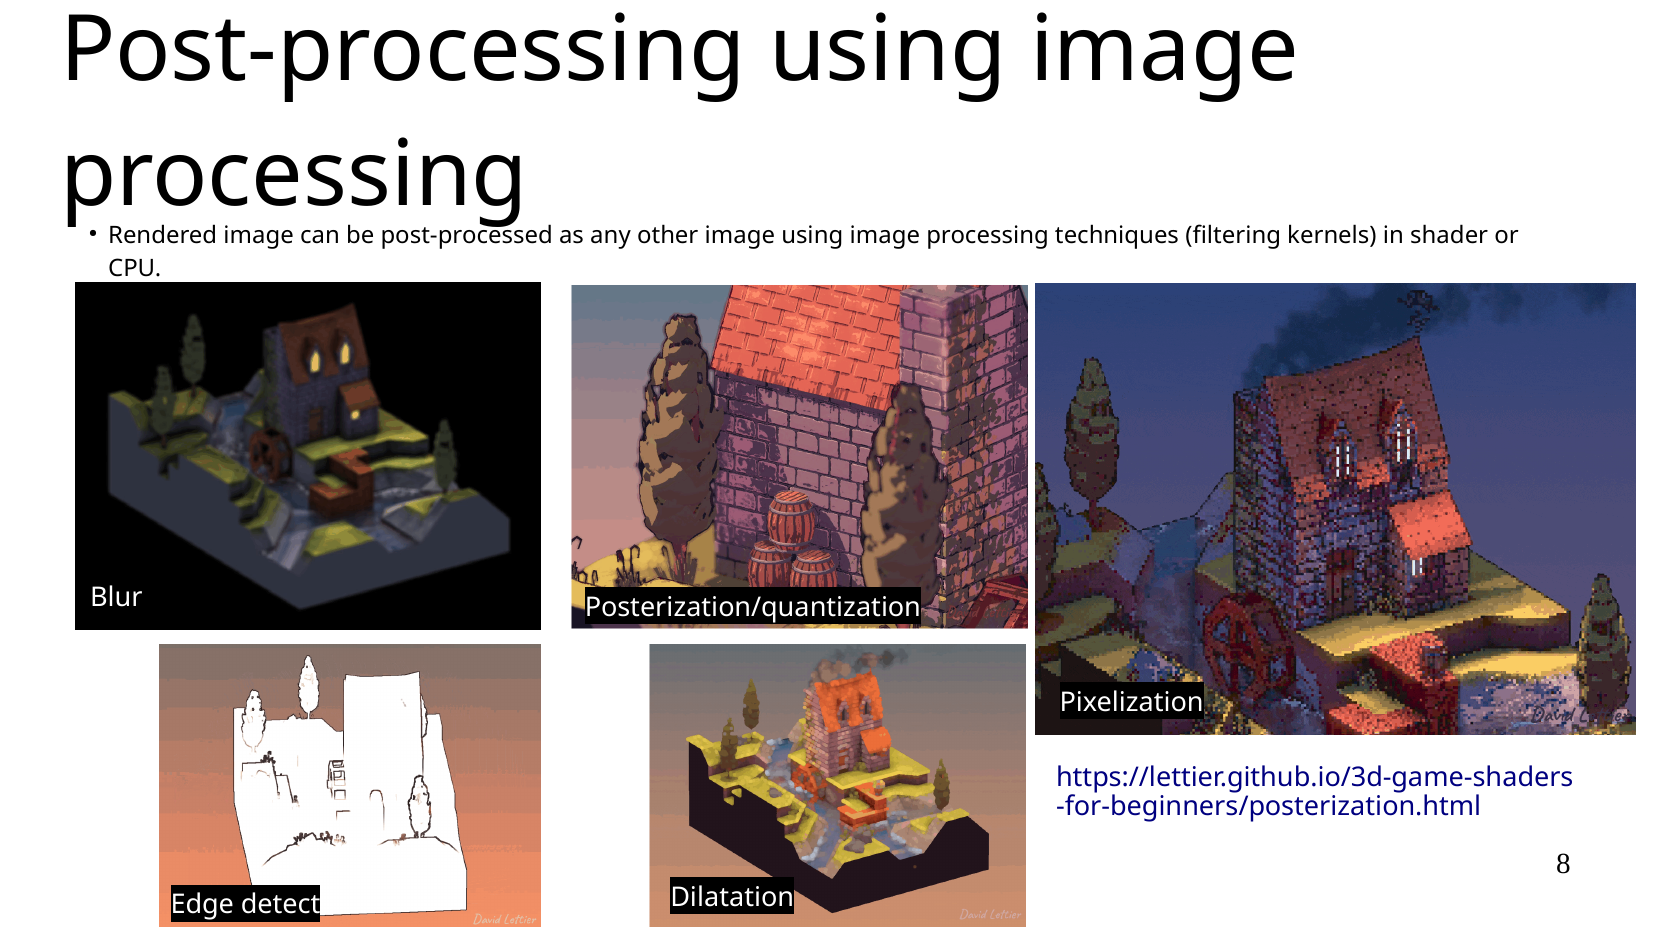

# Post-processing using image processing
Rendered image can be post-processed as any other image using image processing techniques (filtering kernels) in shader or CPU.
Blur
Posterization/quantization
Pixelization
https://lettier.github.io/3d-game-shaders-for-beginners/posterization.html
8
Dilatation
Edge detect